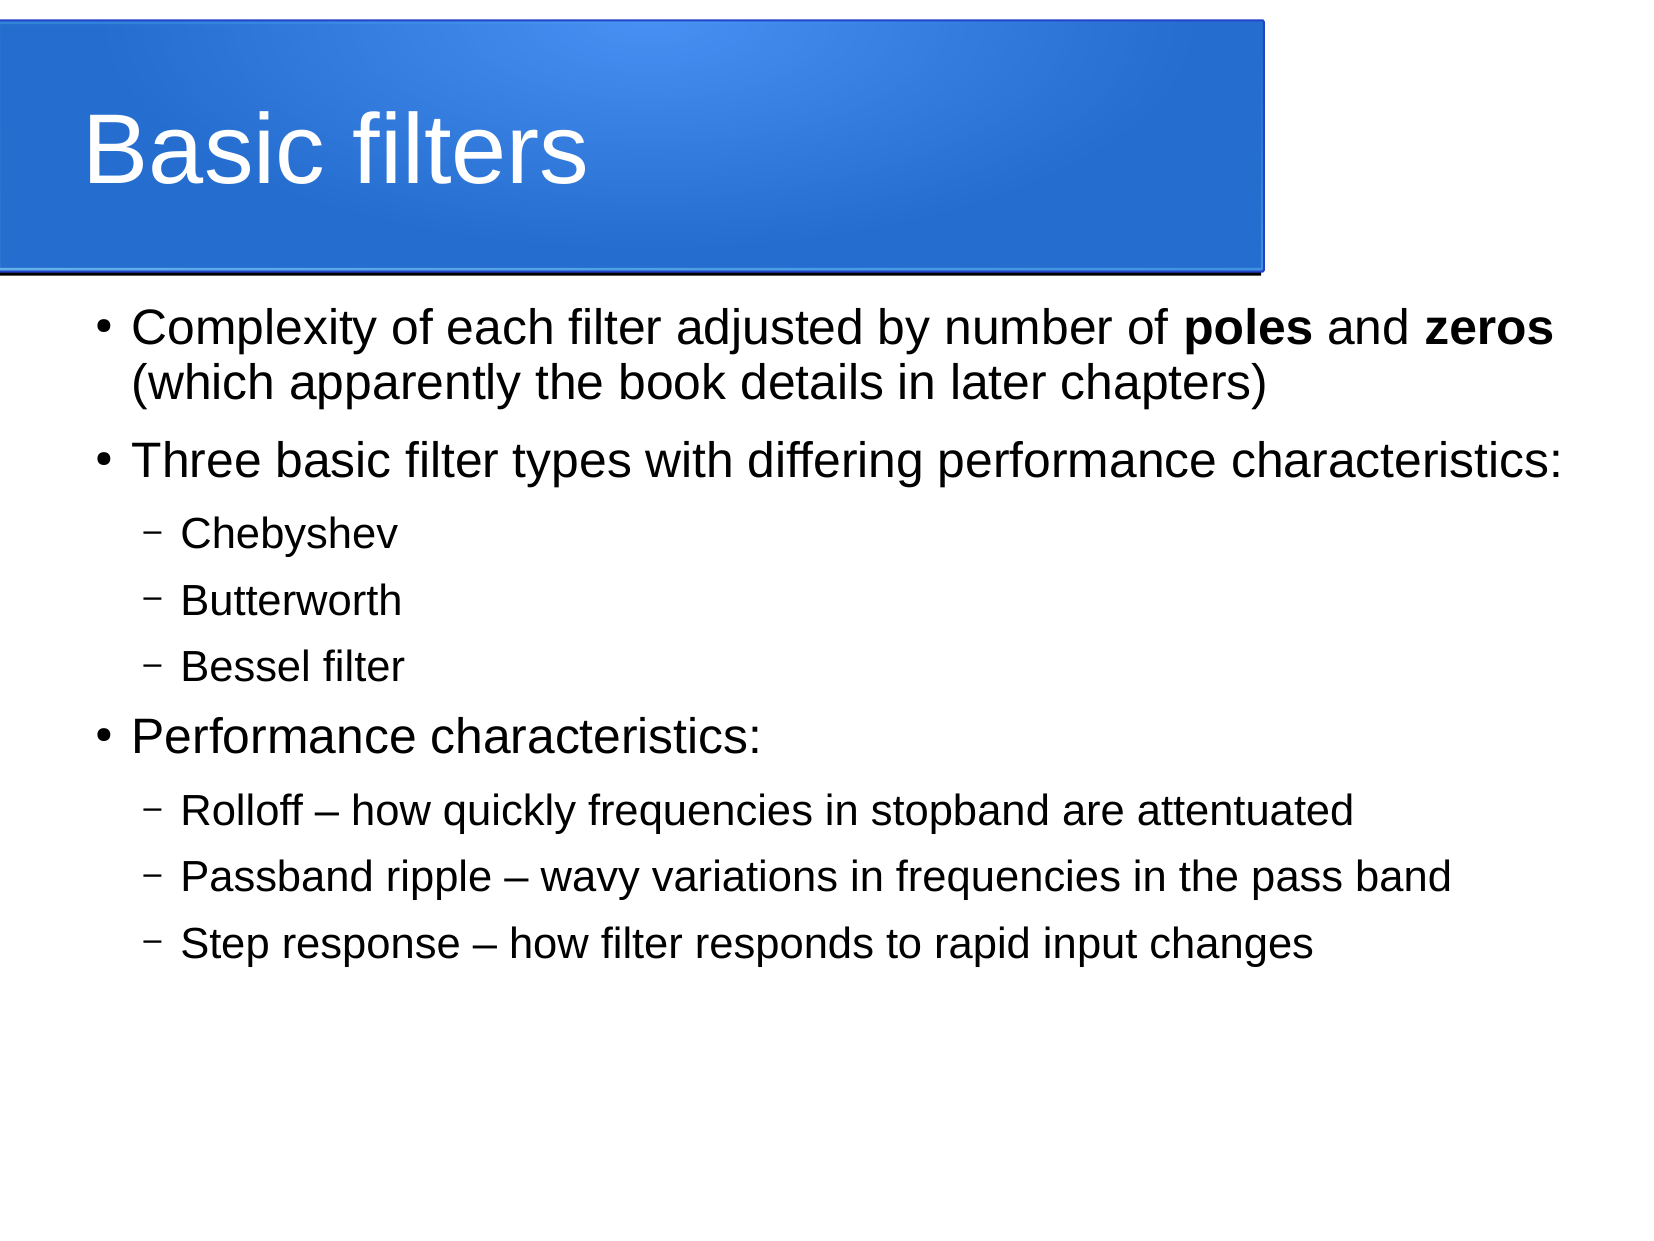

# Basic filters
Complexity of each filter adjusted by number of poles and zeros (which apparently the book details in later chapters)
Three basic filter types with differing performance characteristics:
Chebyshev
Butterworth
Bessel filter
Performance characteristics:
Rolloff – how quickly frequencies in stopband are attentuated
Passband ripple – wavy variations in frequencies in the pass band
Step response – how filter responds to rapid input changes